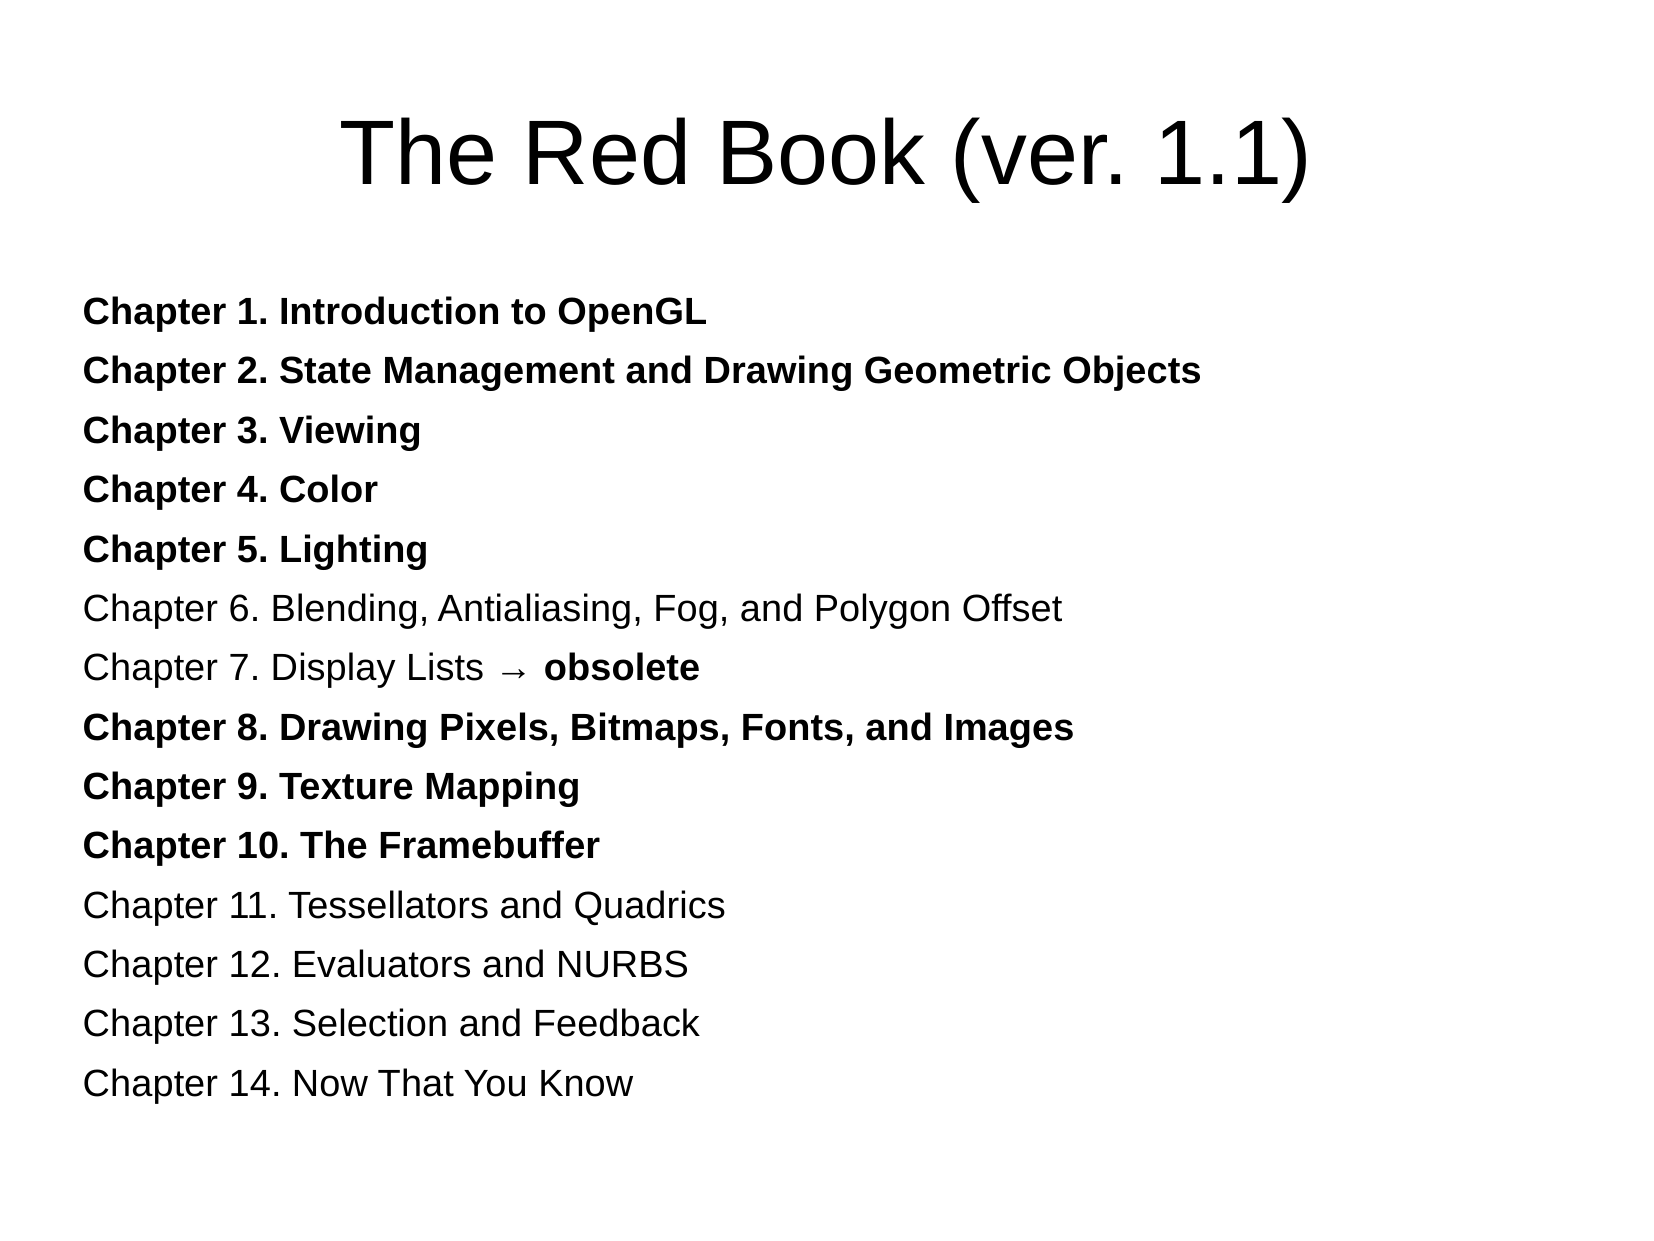

# The Red Book (ver. 1.1)
Chapter 1. Introduction to OpenGL
Chapter 2. State Management and Drawing Geometric Objects
Chapter 3. Viewing
Chapter 4. Color
Chapter 5. Lighting
Chapter 6. Blending, Antialiasing, Fog, and Polygon Offset
Chapter 7. Display Lists → obsolete
Chapter 8. Drawing Pixels, Bitmaps, Fonts, and Images
Chapter 9. Texture Mapping
Chapter 10. The Framebuffer
Chapter 11. Tessellators and Quadrics
Chapter 12. Evaluators and NURBS
Chapter 13. Selection and Feedback
Chapter 14. Now That You Know